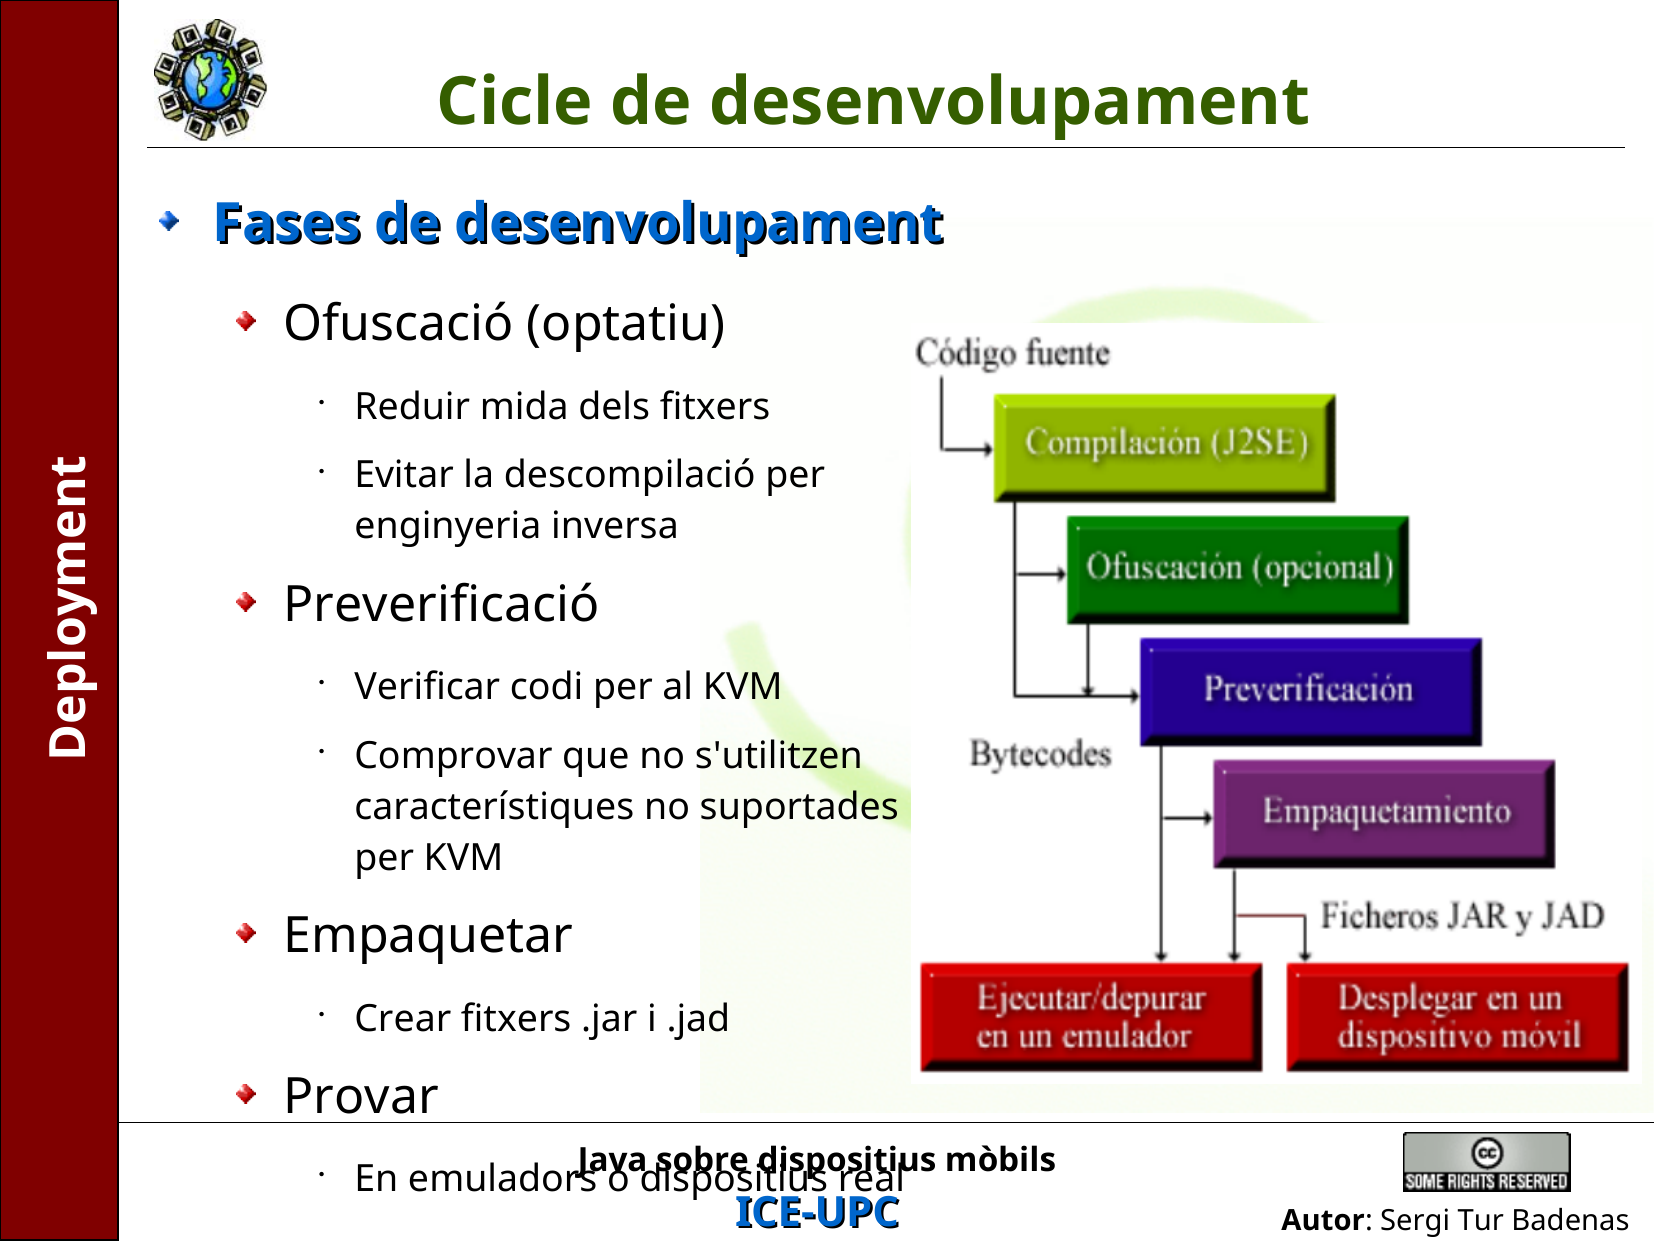

# Cicle de desenvolupament
Fases de desenvolupament
Ofuscació (optatiu)
Reduir mida dels fitxers
Evitar la descompilació per enginyeria inversa
Preverificació
Verificar codi per al KVM
Comprovar que no s'utilitzen característiques no suportades per KVM
Empaquetar
Crear fitxers .jar i .jad
Provar
En emuladors o dispositius real